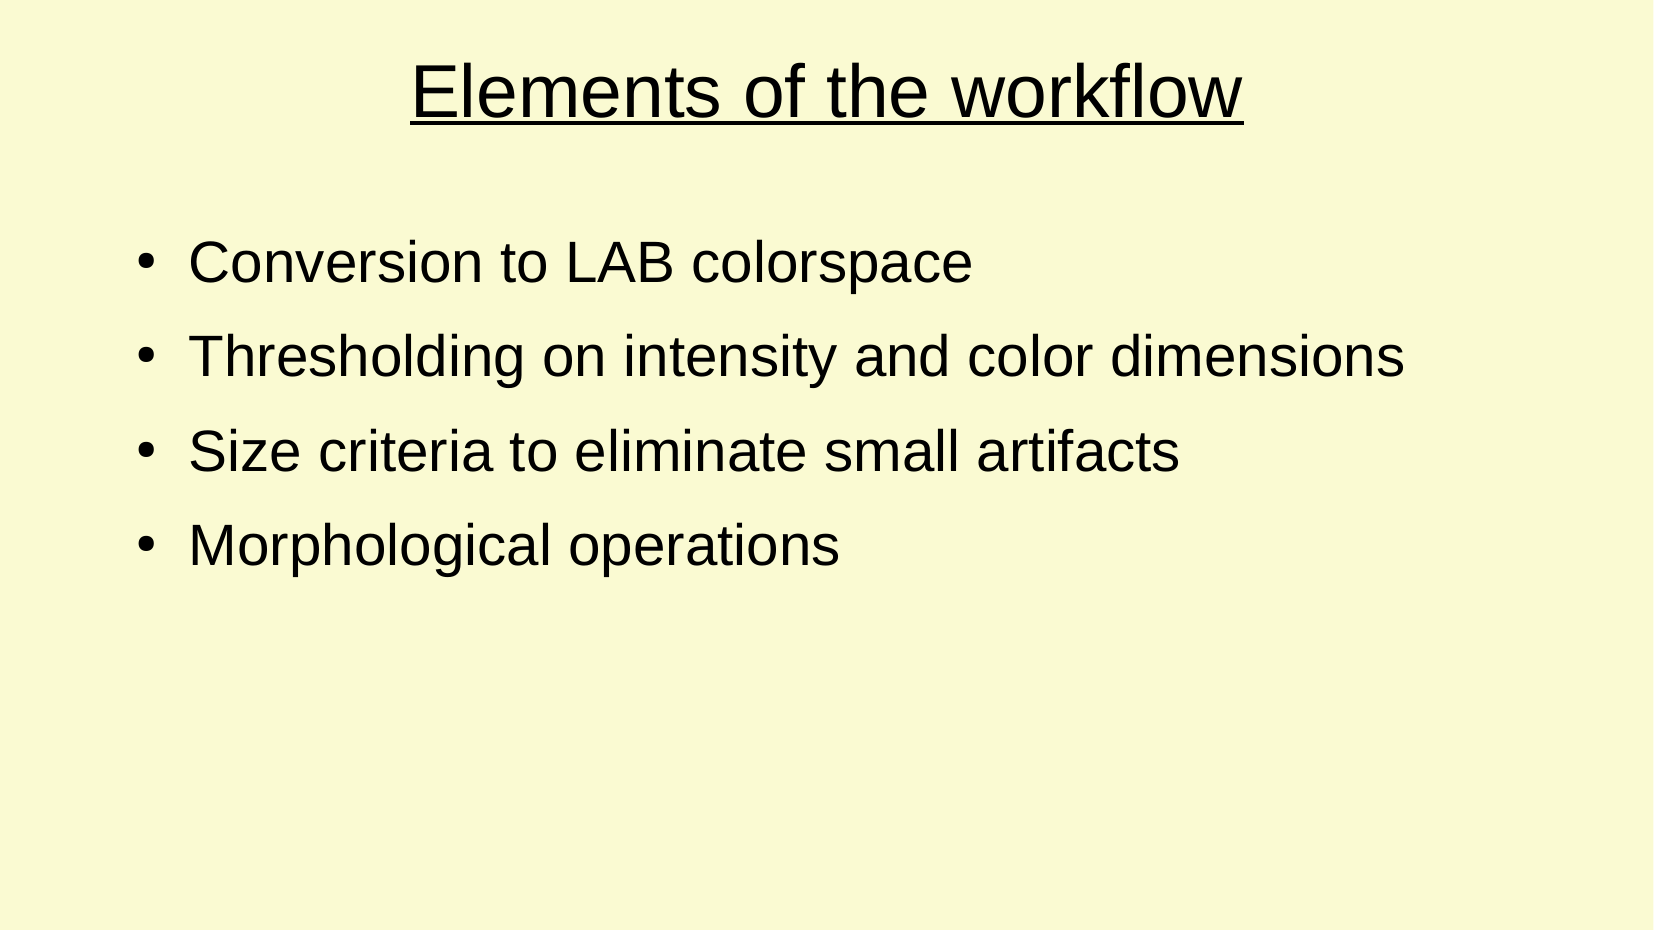

# Elements of the workflow
Conversion to LAB colorspace
Thresholding on intensity and color dimensions
Size criteria to eliminate small artifacts
Morphological operations